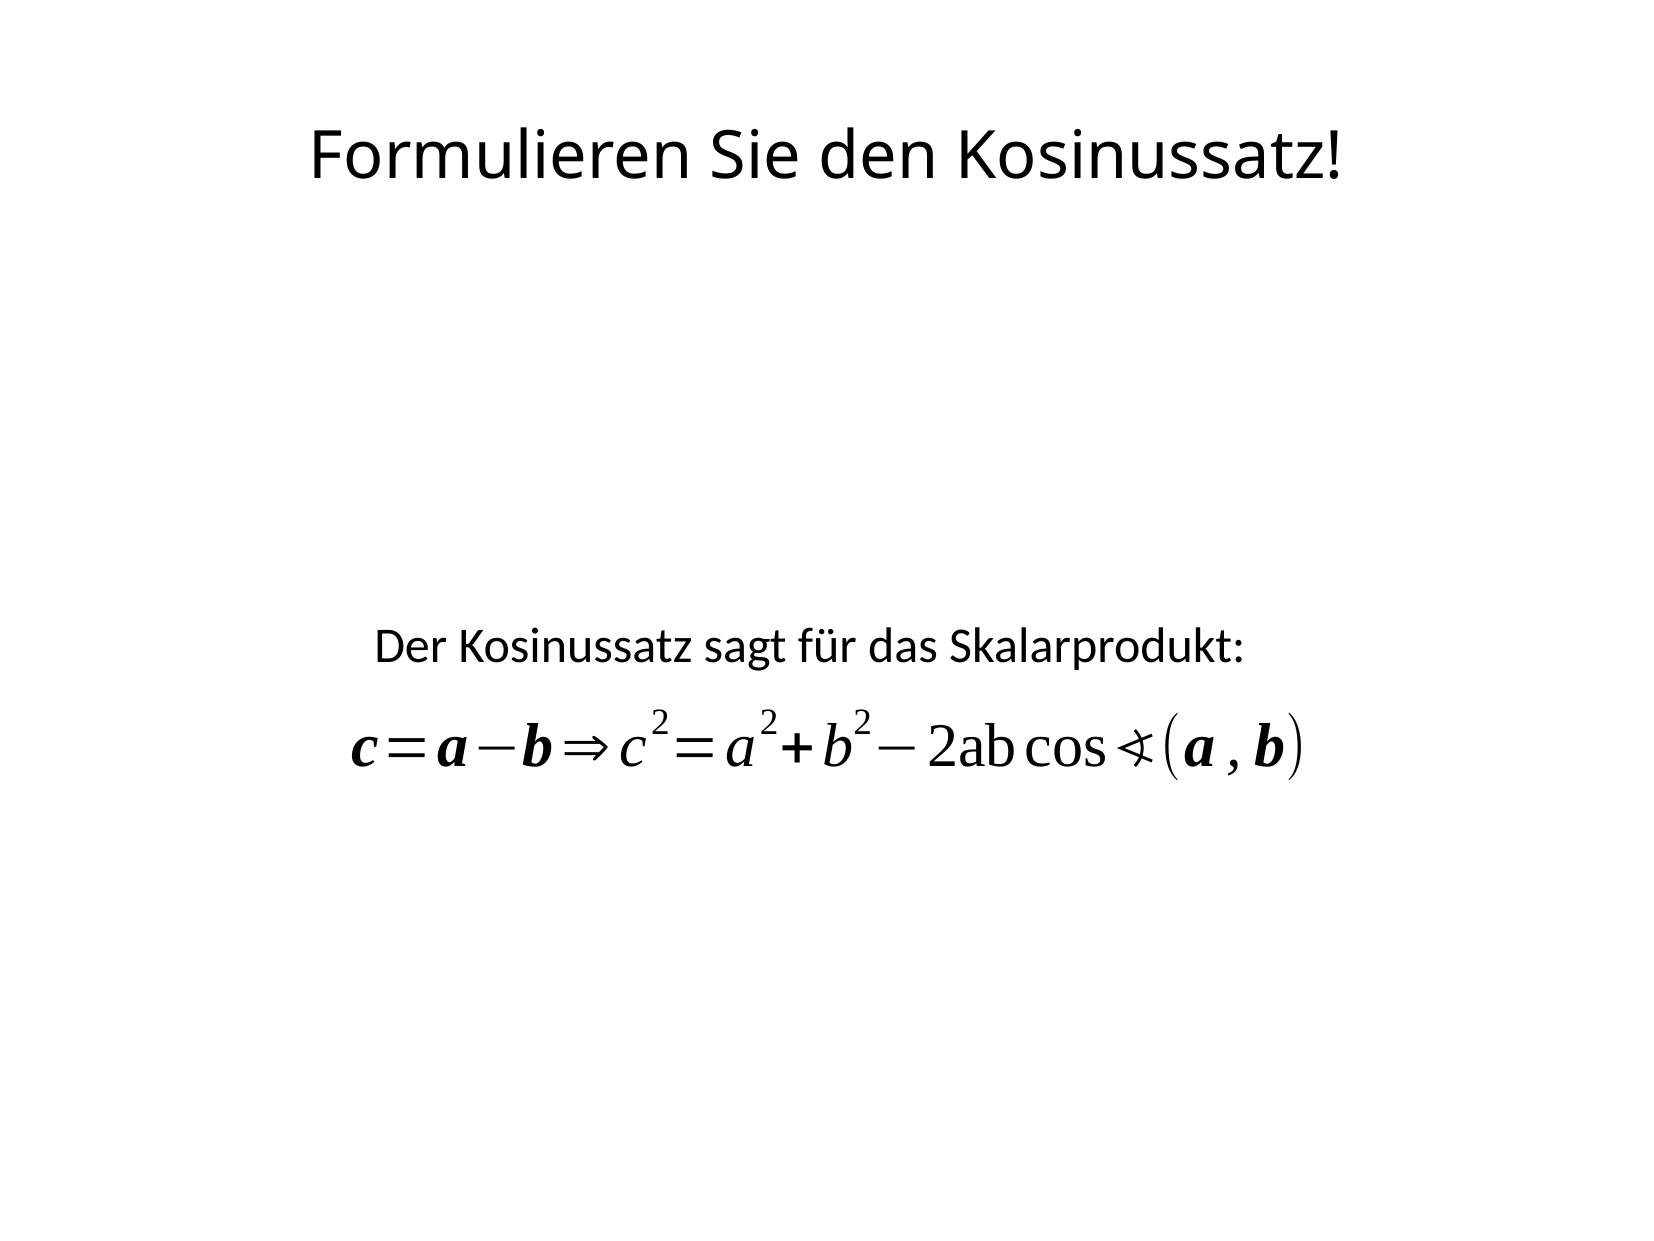

# Formulieren Sie den Kosinussatz!
Der Kosinussatz sagt für das Skalarprodukt: